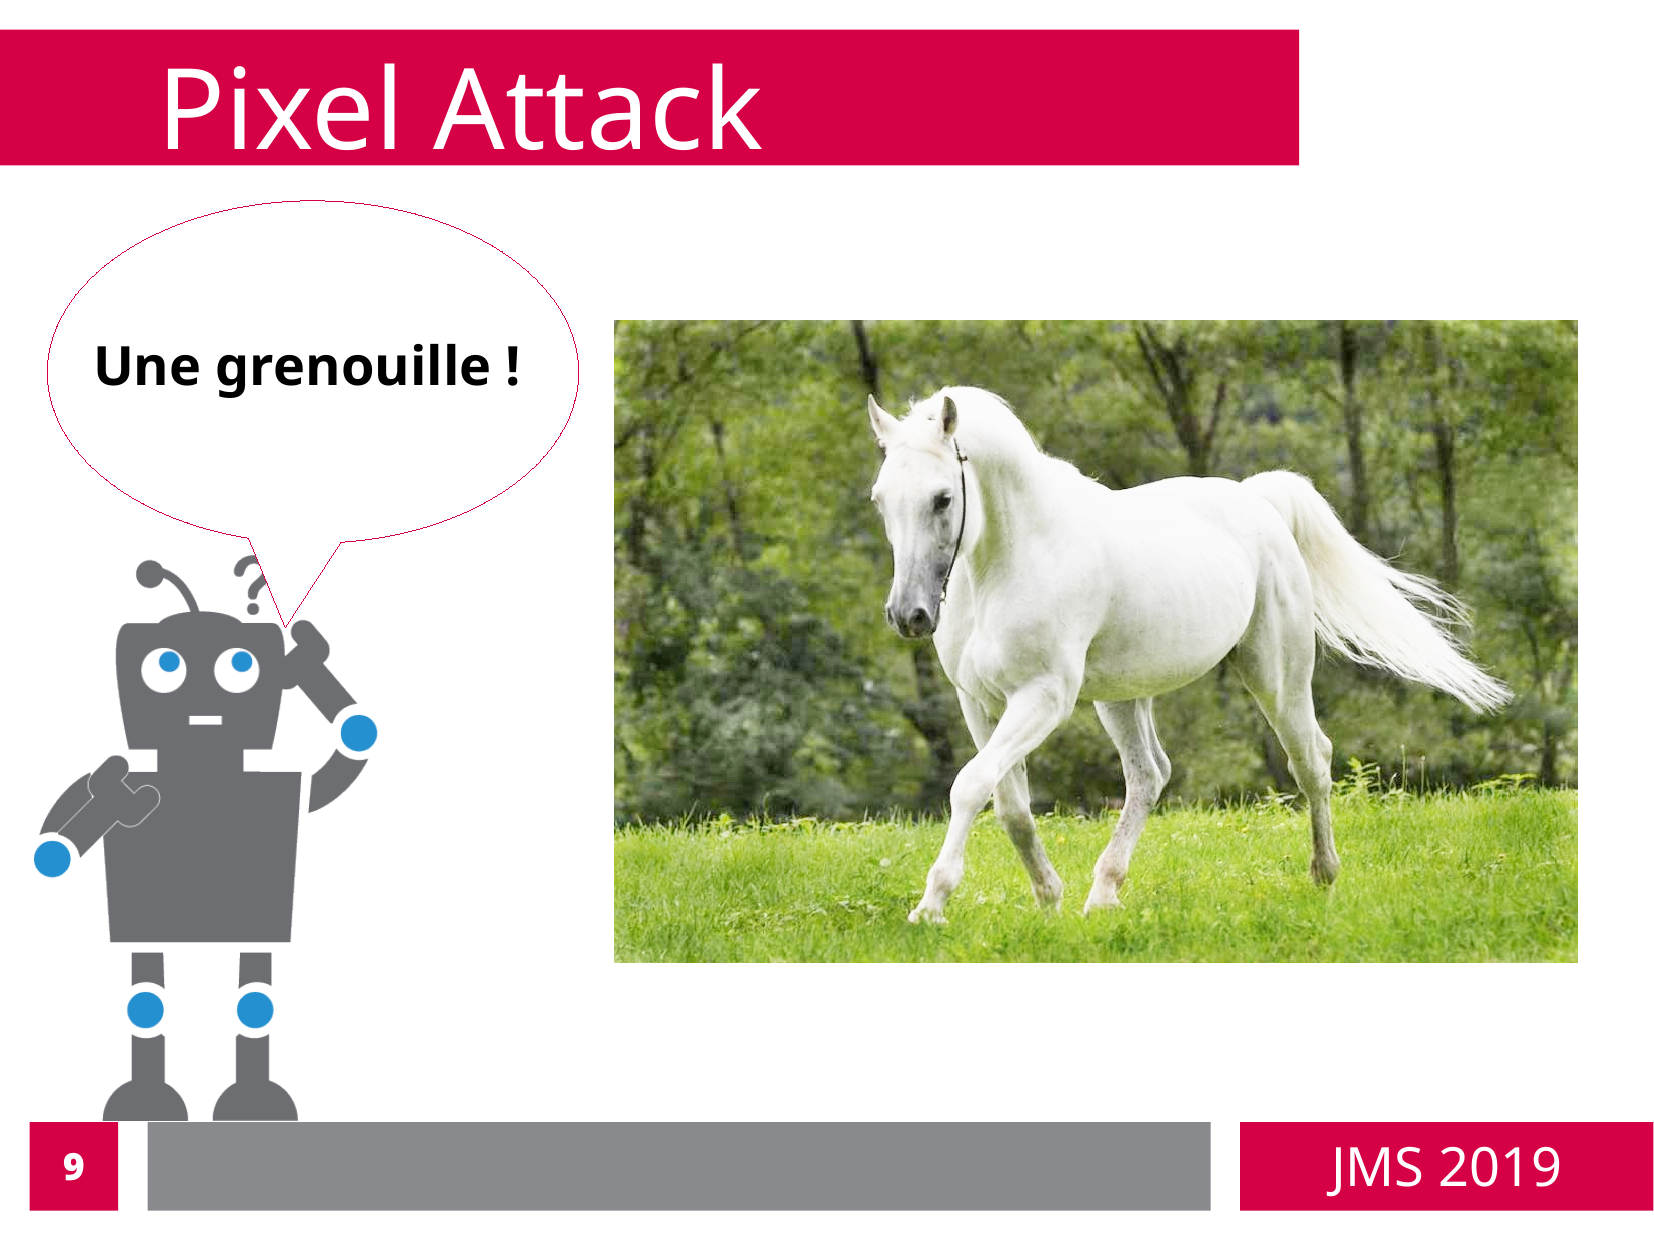

# Pixel Attack
Une grenouille !
9